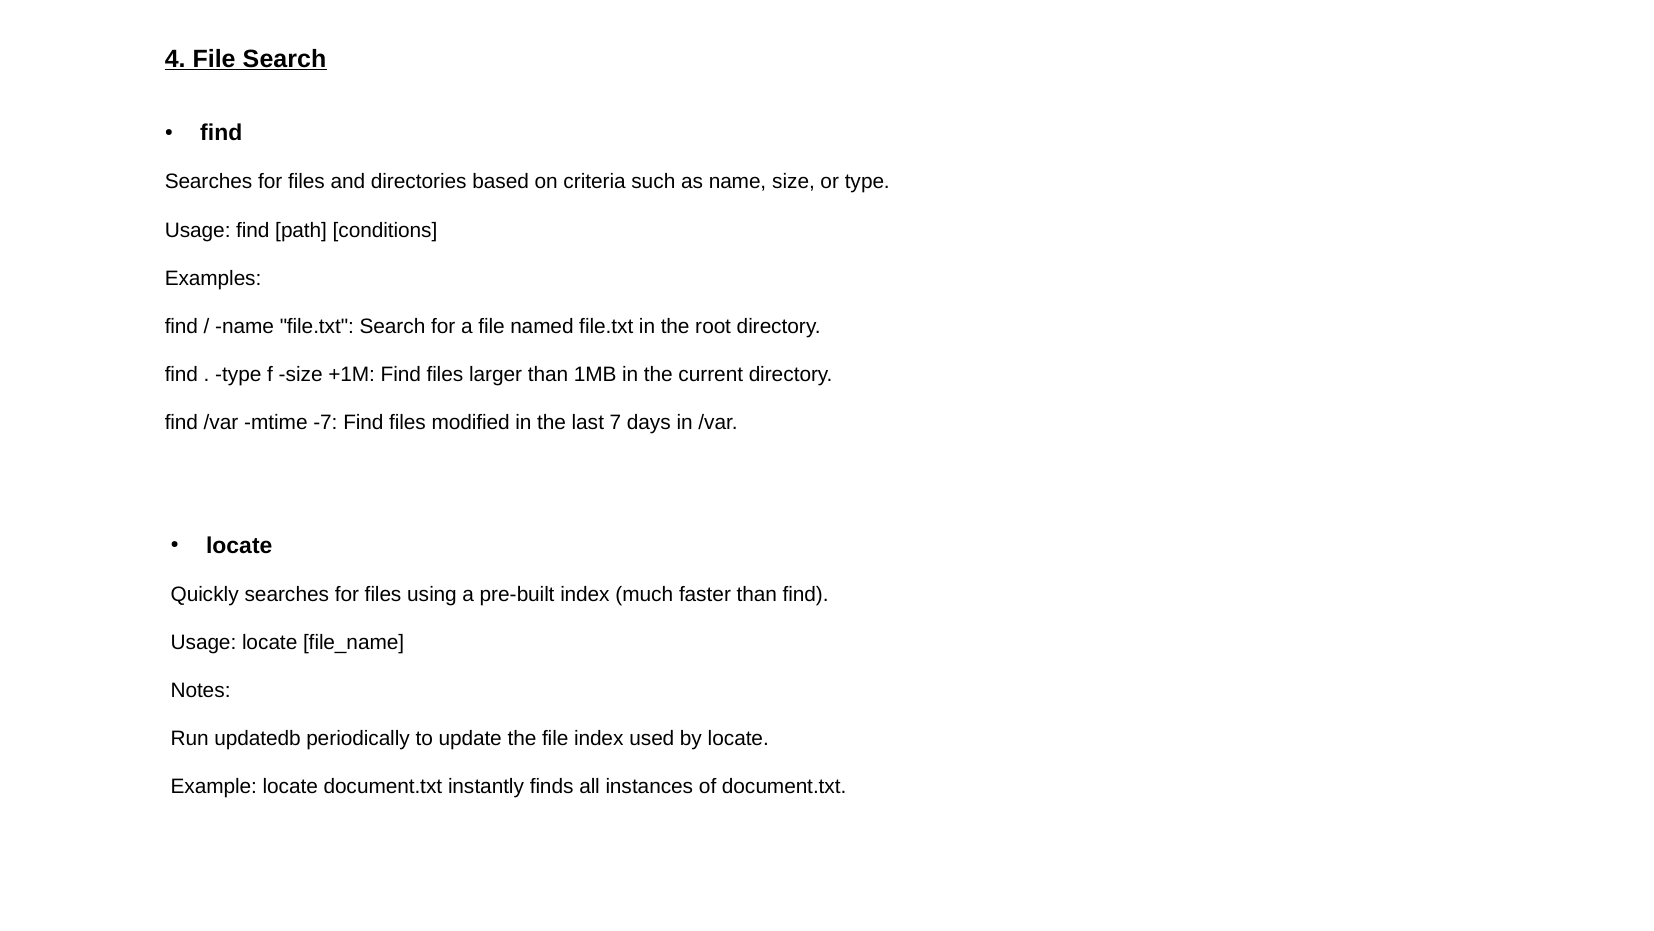

4. File Search
find
Searches for files and directories based on criteria such as name, size, or type.
Usage: find [path] [conditions]
Examples:
find / -name "file.txt": Search for a file named file.txt in the root directory.
find . -type f -size +1M: Find files larger than 1MB in the current directory.
find /var -mtime -7: Find files modified in the last 7 days in /var.
locate
Quickly searches for files using a pre-built index (much faster than find).
Usage: locate [file_name]
Notes:
Run updatedb periodically to update the file index used by locate.
Example: locate document.txt instantly finds all instances of document.txt.